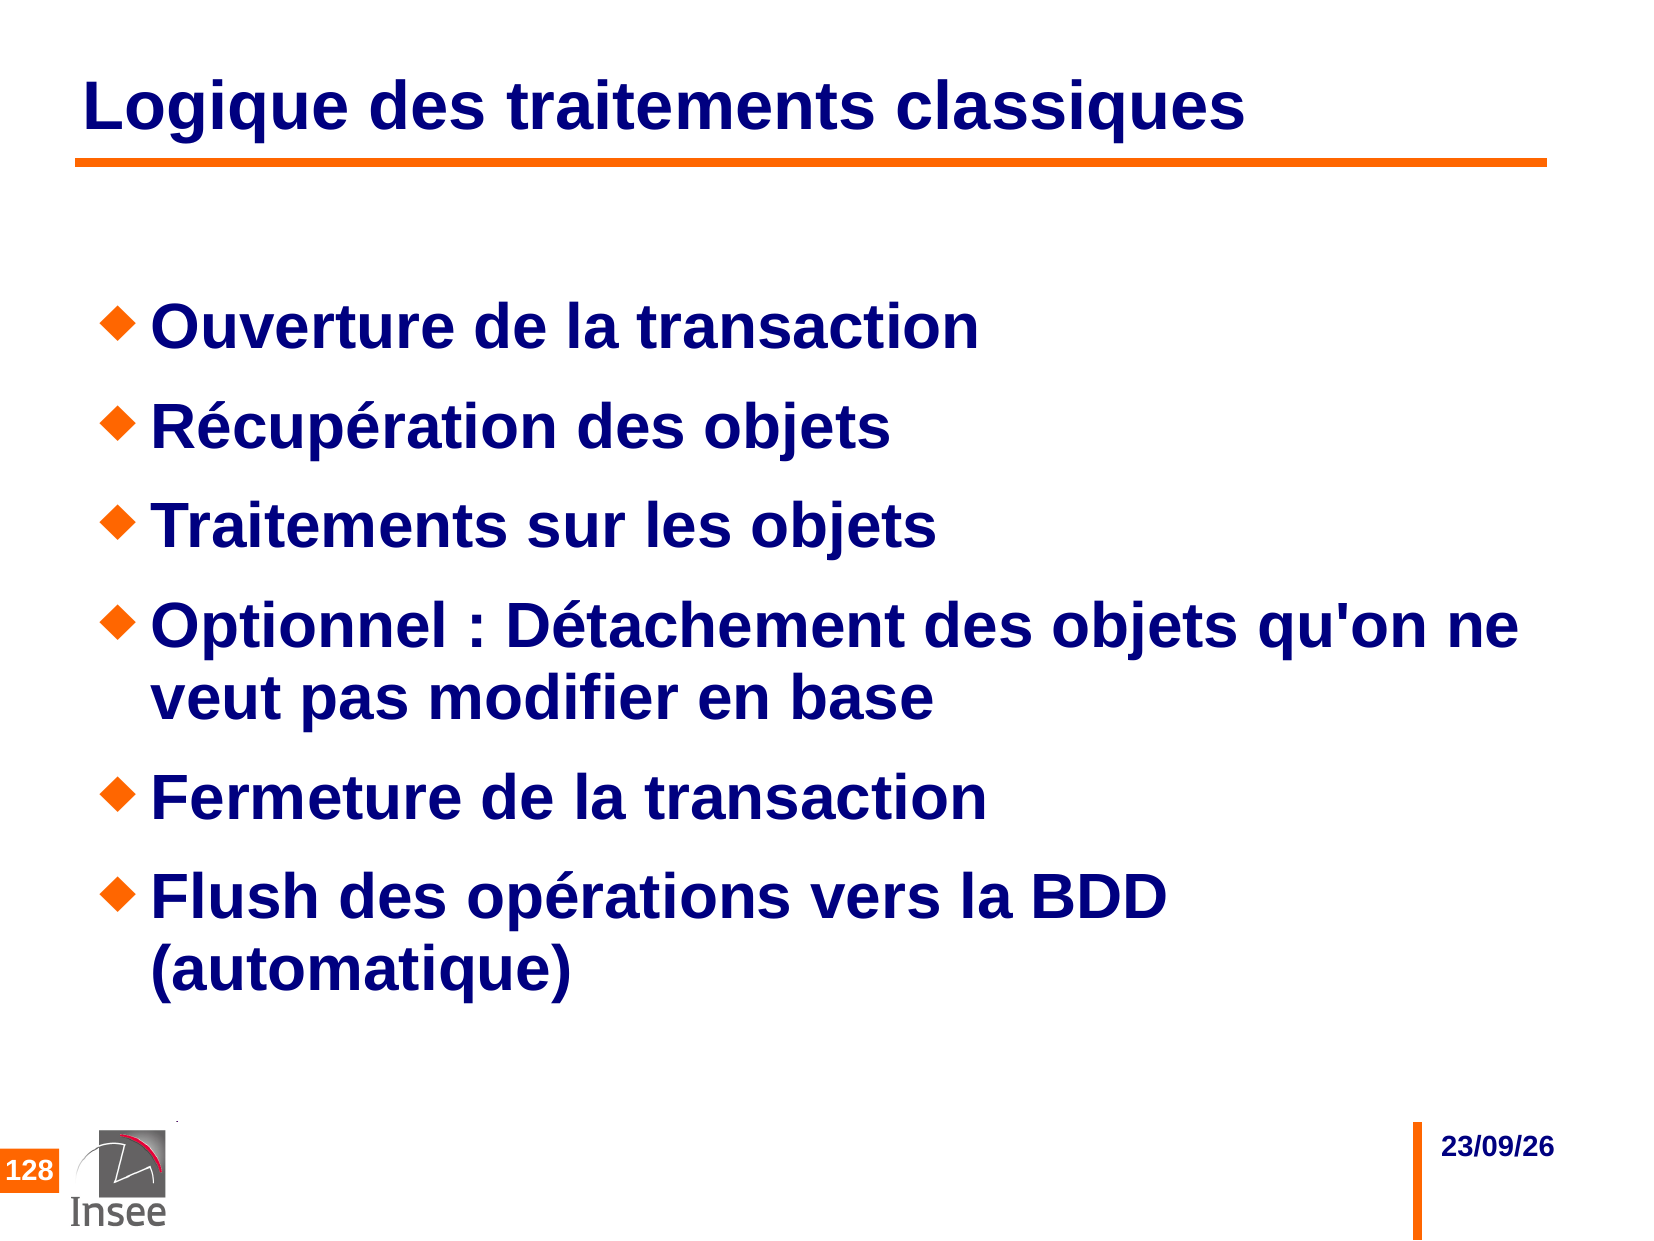

# Logique des traitements classiques
Ouverture de la transaction
Récupération des objets
Traitements sur les objets
Optionnel : Détachement des objets qu'on ne veut pas modifier en base
Fermeture de la transaction
Flush des opérations vers la BDD (automatique)
128